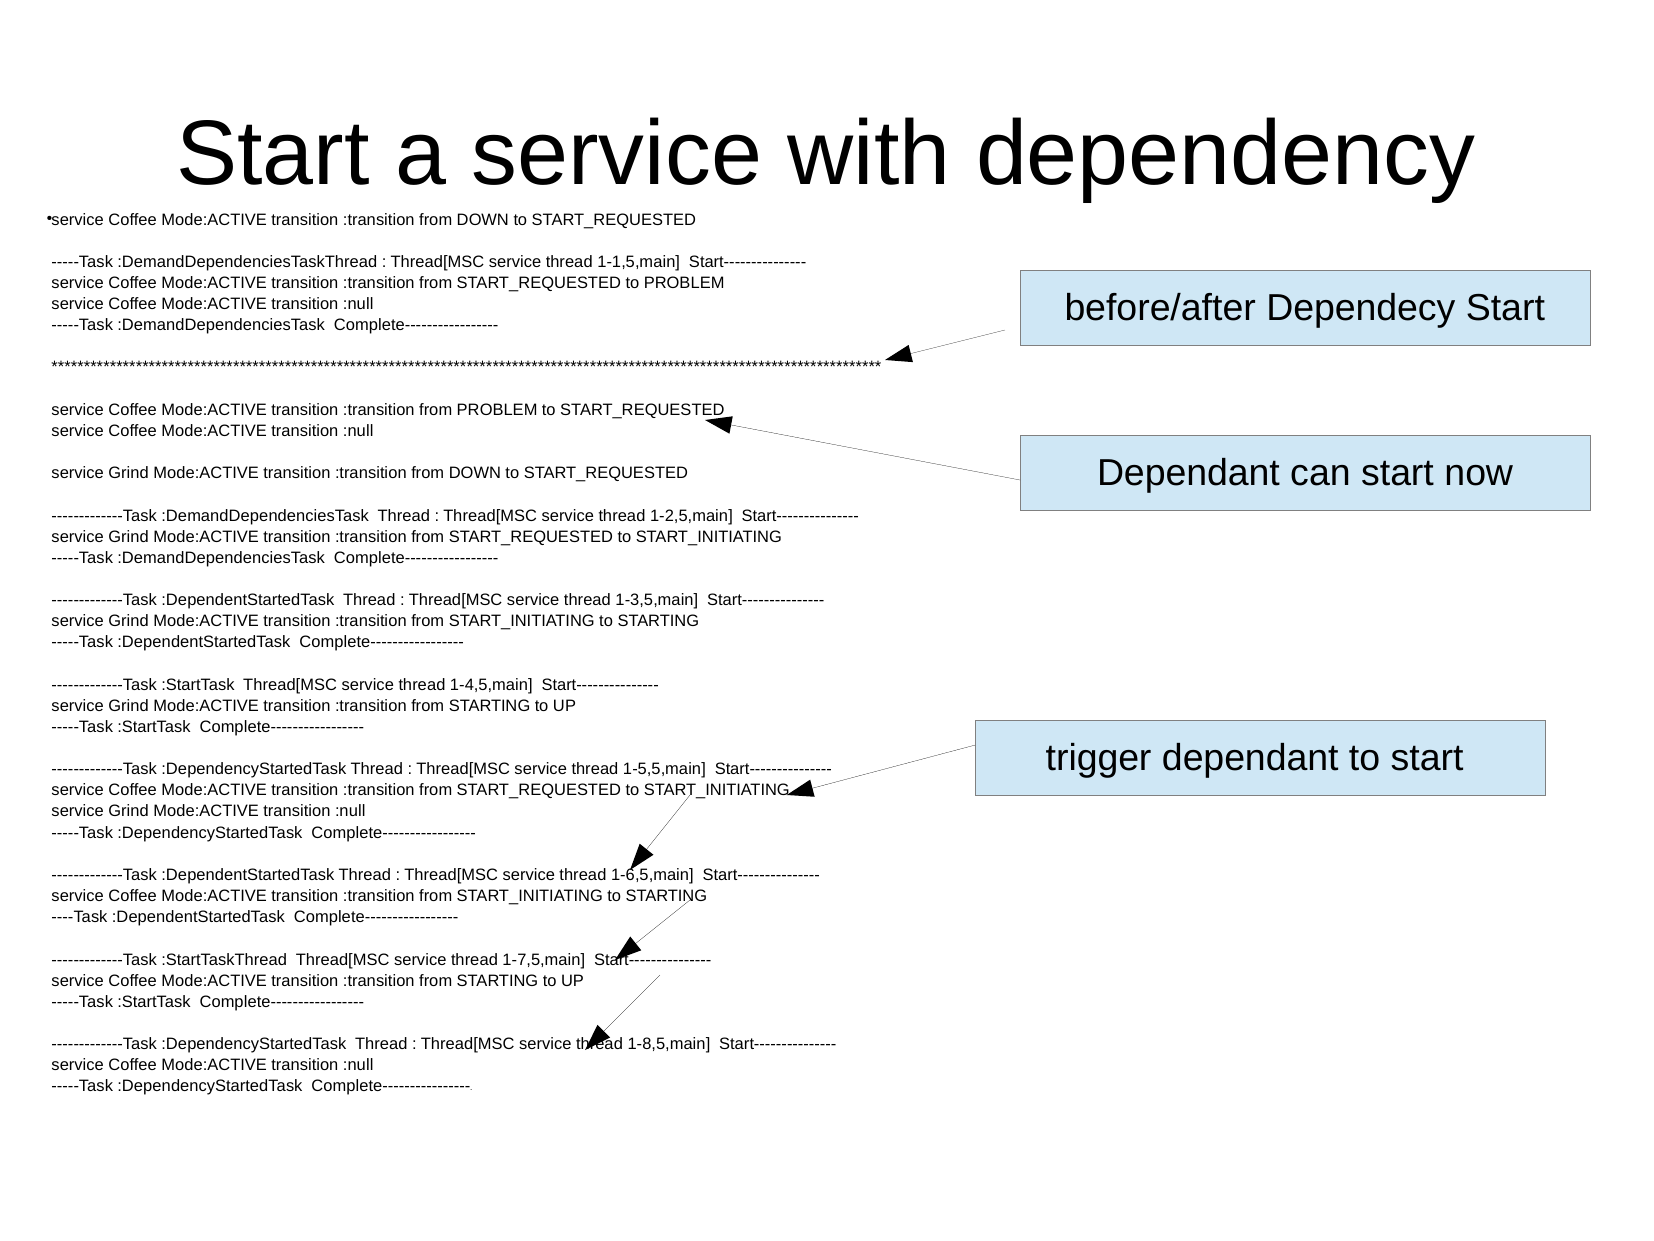

# Start a service with dependency
service Coffee Mode:ACTIVE transition :transition from DOWN to START_REQUESTED
-----Task :DemandDependenciesTaskThread : Thread[MSC service thread 1-1,5,main] Start---------------
service Coffee Mode:ACTIVE transition :transition from START_REQUESTED to PROBLEM
service Coffee Mode:ACTIVE transition :null
-----Task :DemandDependenciesTask Complete-----------------
********************************************************************************************************************************
service Coffee Mode:ACTIVE transition :transition from PROBLEM to START_REQUESTED
service Coffee Mode:ACTIVE transition :null
service Grind Mode:ACTIVE transition :transition from DOWN to START_REQUESTED
-------------Task :DemandDependenciesTask Thread : Thread[MSC service thread 1-2,5,main] Start---------------
service Grind Mode:ACTIVE transition :transition from START_REQUESTED to START_INITIATING
-----Task :DemandDependenciesTask Complete-----------------
-------------Task :DependentStartedTask Thread : Thread[MSC service thread 1-3,5,main] Start---------------
service Grind Mode:ACTIVE transition :transition from START_INITIATING to STARTING
-----Task :DependentStartedTask Complete-----------------
-------------Task :StartTask Thread[MSC service thread 1-4,5,main] Start---------------
service Grind Mode:ACTIVE transition :transition from STARTING to UP
-----Task :StartTask Complete-----------------
-------------Task :DependencyStartedTask Thread : Thread[MSC service thread 1-5,5,main] Start---------------
service Coffee Mode:ACTIVE transition :transition from START_REQUESTED to START_INITIATING
service Grind Mode:ACTIVE transition :null
-----Task :DependencyStartedTask Complete-----------------
-------------Task :DependentStartedTask Thread : Thread[MSC service thread 1-6,5,main] Start---------------
service Coffee Mode:ACTIVE transition :transition from START_INITIATING to STARTING
----Task :DependentStartedTask Complete-----------------
-------------Task :StartTaskThread Thread[MSC service thread 1-7,5,main] Start---------------
service Coffee Mode:ACTIVE transition :transition from STARTING to UP
-----Task :StartTask Complete-----------------
-------------Task :DependencyStartedTask Thread : Thread[MSC service thread 1-8,5,main] Start---------------
service Coffee Mode:ACTIVE transition :null
-----Task :DependencyStartedTask Complete-----------------
before/after Dependecy Start
Dependant can start now
trigger dependant to start